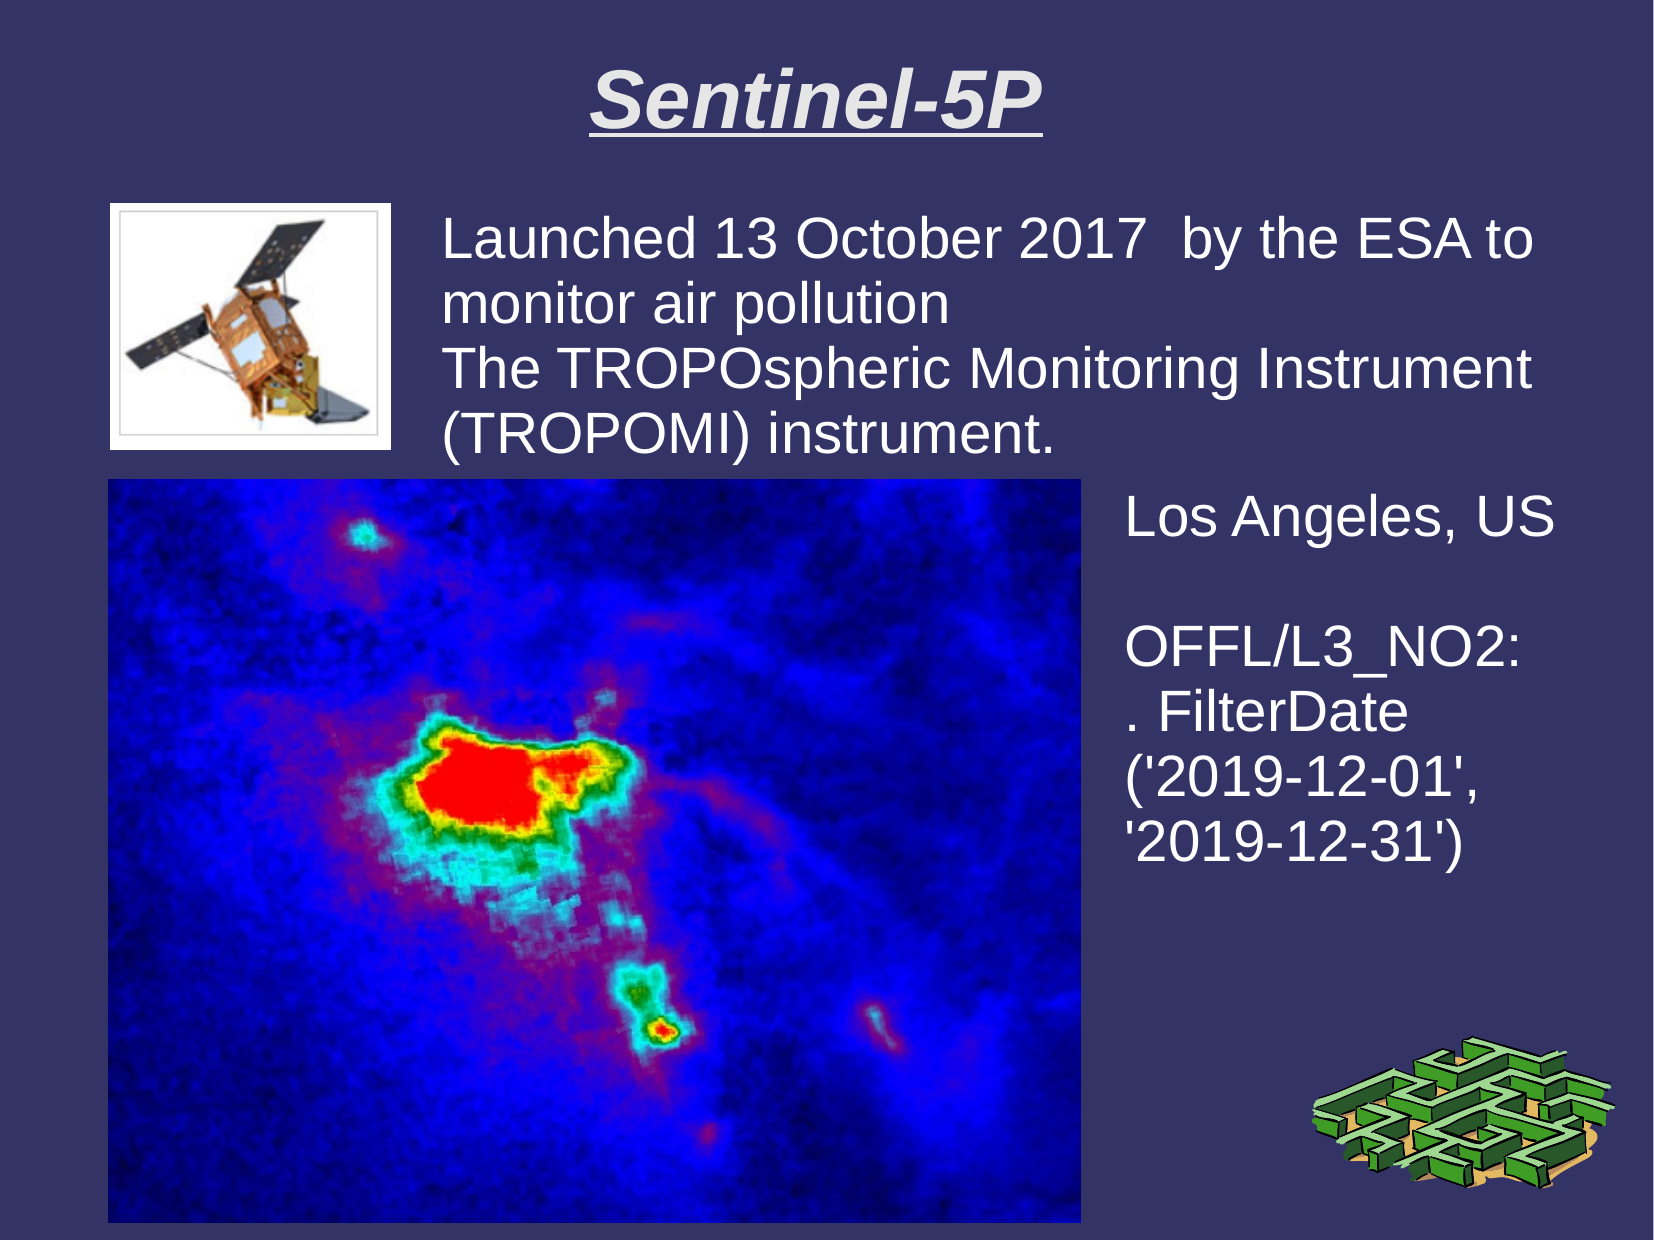

# Sentinel-5P
Launched 13 October 2017 by the ESA to monitor air pollution
The TROPOspheric Monitoring Instrument (TROPOMI) instrument.
Los Angeles, US
OFFL/L3_NO2:
. FilterDate
('2019-12-01', '2019-12-31')